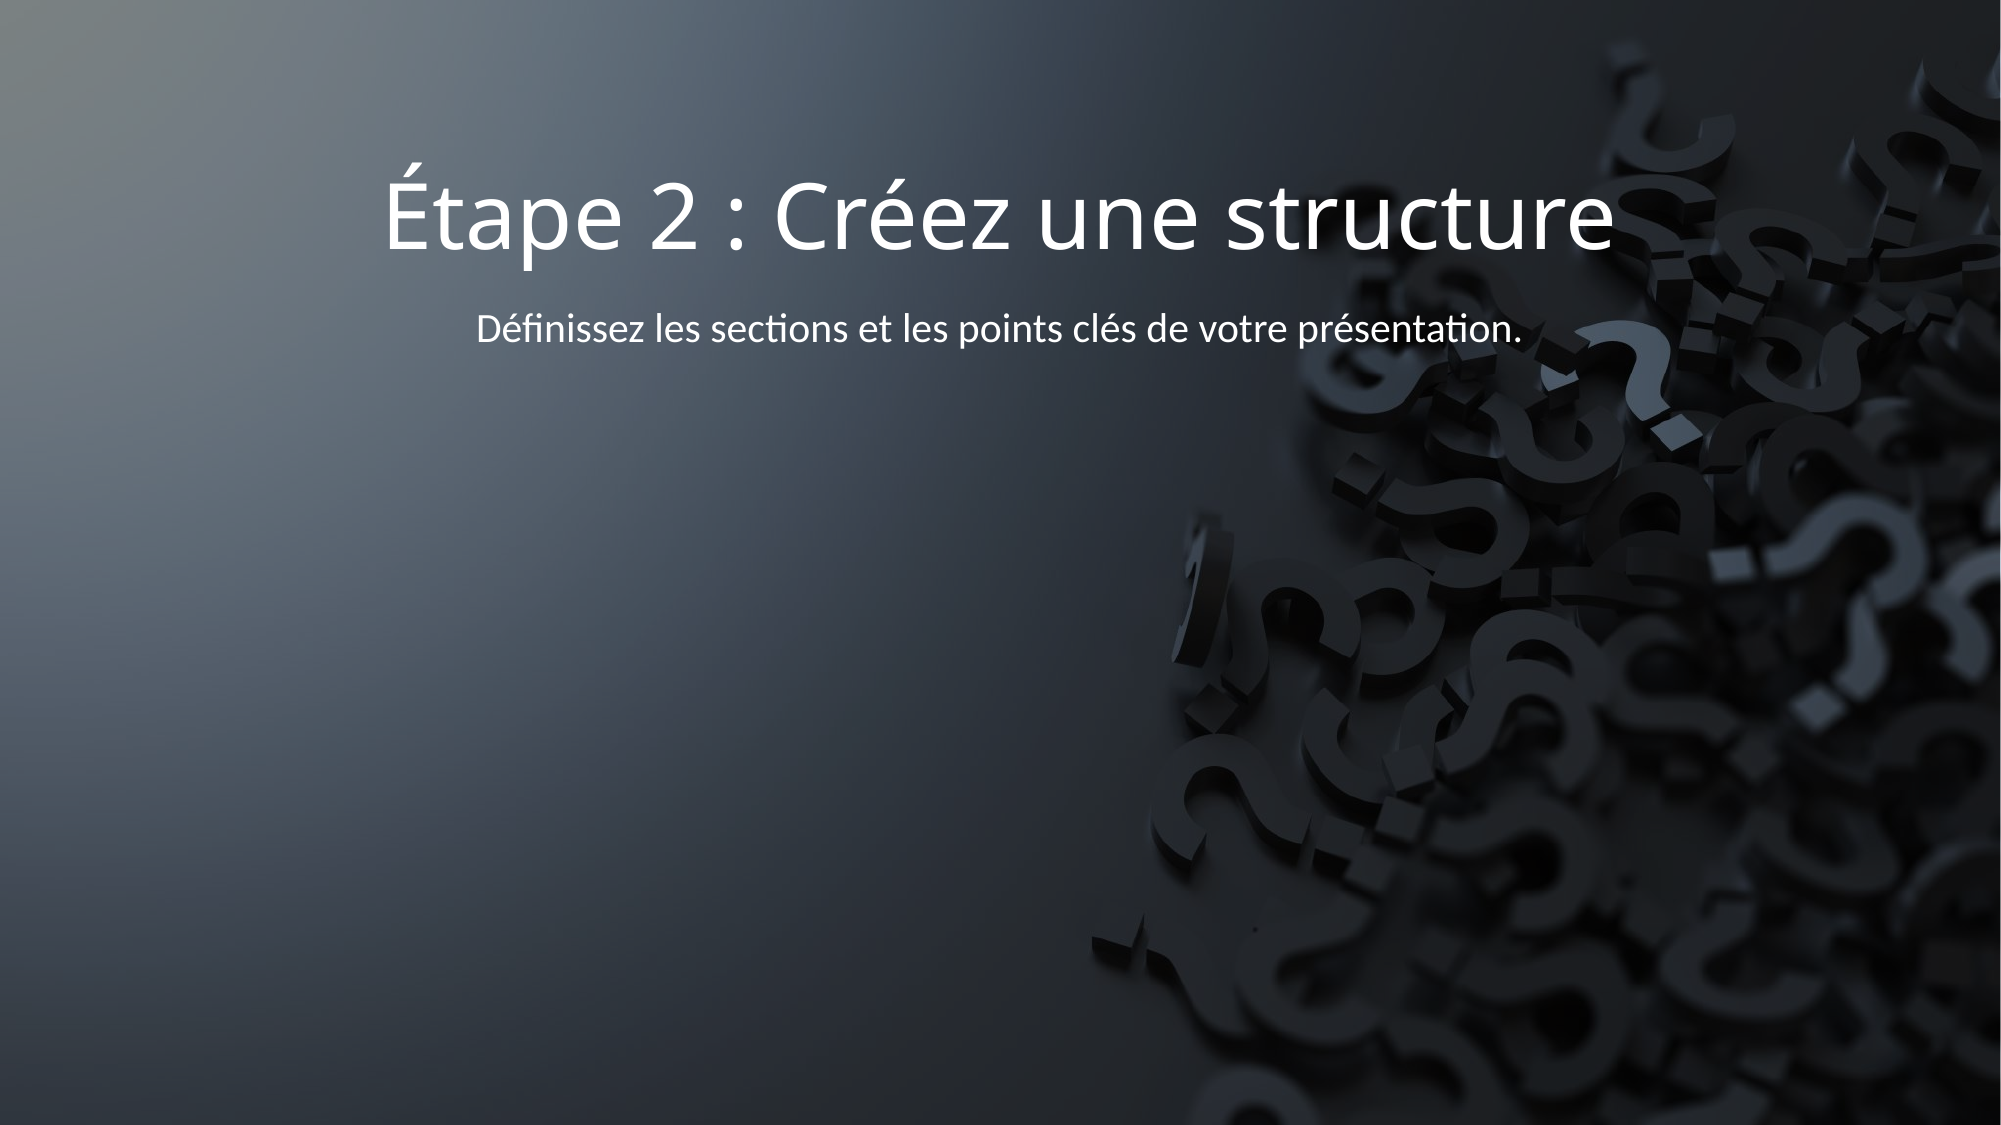

# Étape 2 : Créez une structure
Définissez les sections et les points clés de votre présentation.